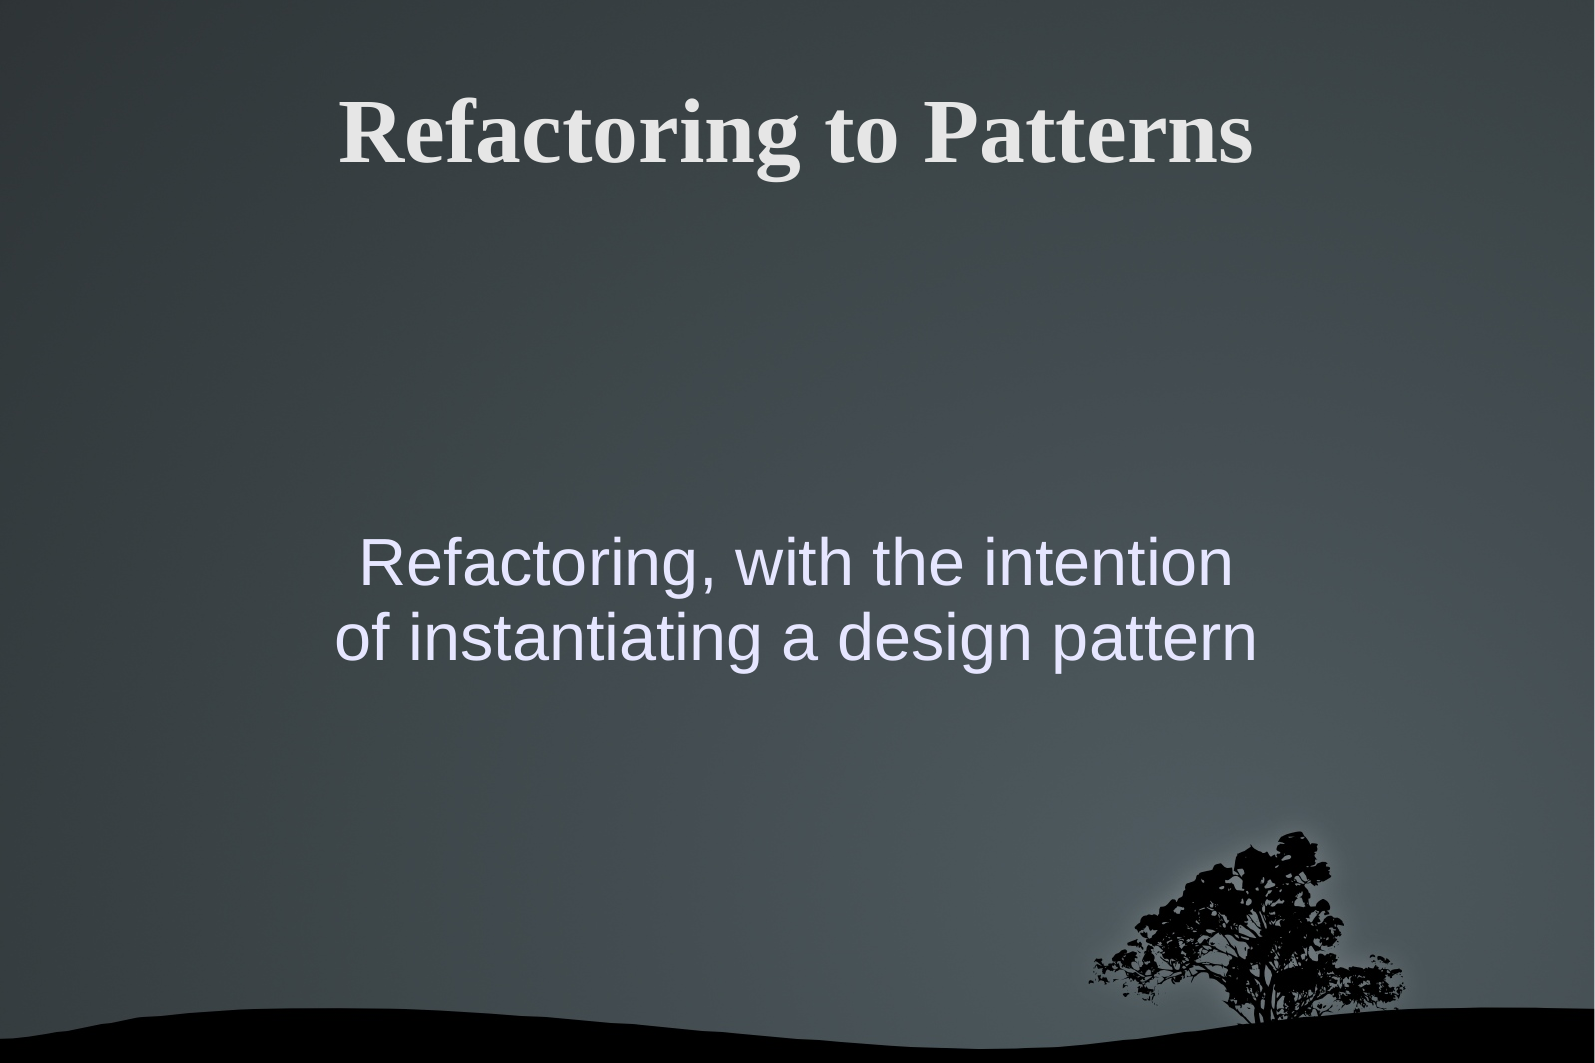

# Refactoring to Patterns
Refactoring, with the intention
of instantiating a design pattern